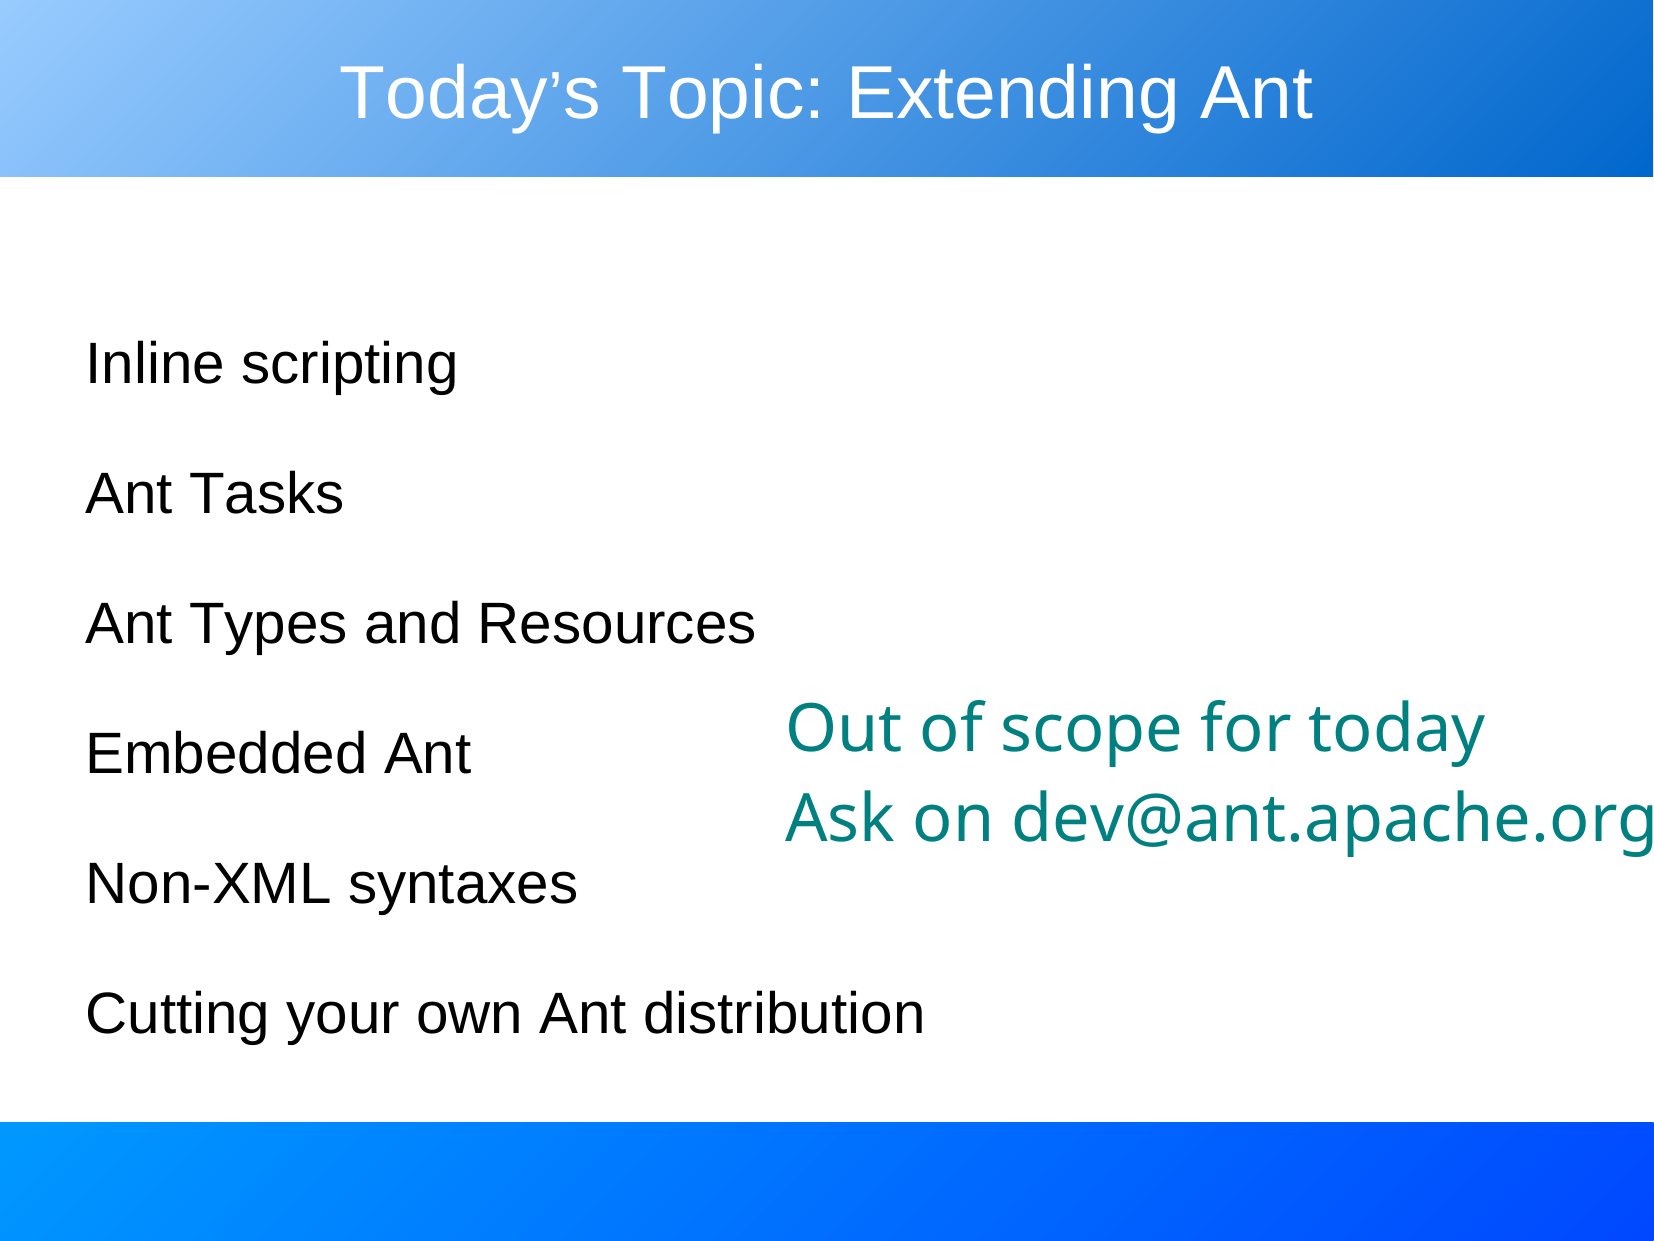

# Today’s Topic: Extending Ant
Inline scripting
Ant Tasks
Ant Types and Resources
Embedded Ant
Non-XML syntaxes
Cutting your own Ant distribution
Out of scope for today
Ask on dev@ant.apache.org